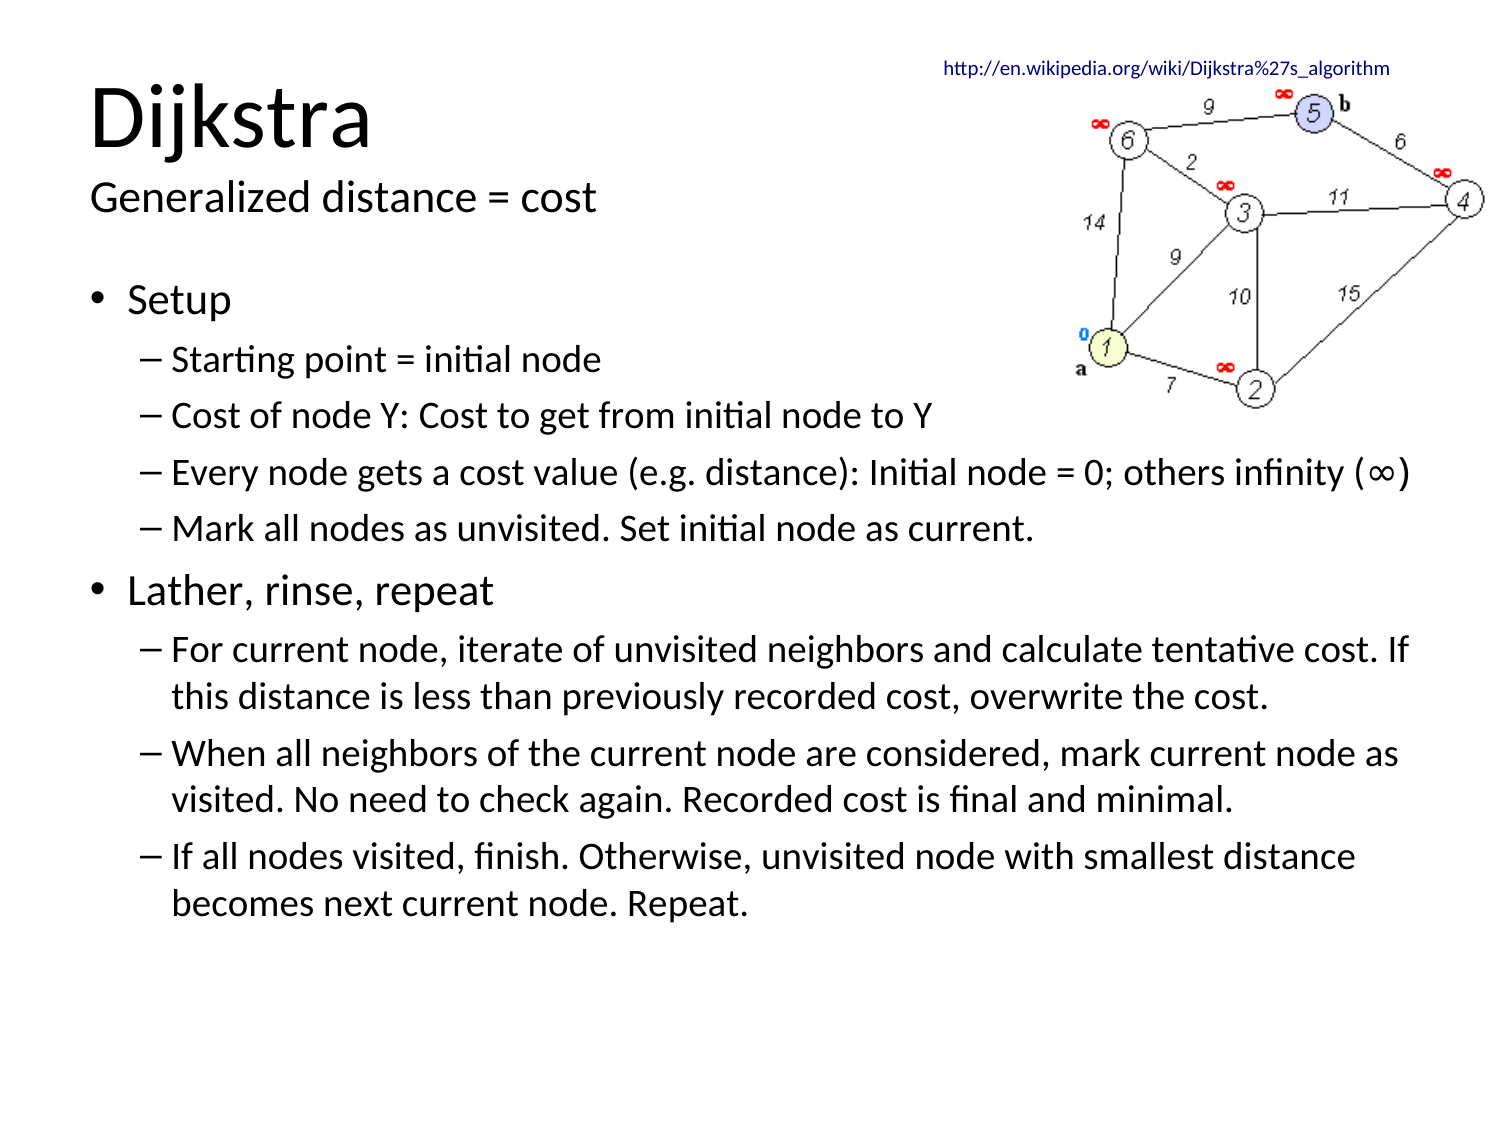

# Dijkstra Generalized distance = cost
http://en.wikipedia.org/wiki/Dijkstra%27s_algorithm
Setup
Starting point = initial node
Cost of node Y: Cost to get from initial node to Y
Every node gets a cost value (e.g. distance): Initial node = 0; others infinity (∞)
Mark all nodes as unvisited. Set initial node as current.
Lather, rinse, repeat
For current node, iterate of unvisited neighbors and calculate tentative cost. If this distance is less than previously recorded cost, overwrite the cost.
When all neighbors of the current node are considered, mark current node as visited. No need to check again. Recorded cost is final and minimal.
If all nodes visited, finish. Otherwise, unvisited node with smallest distance becomes next current node. Repeat.